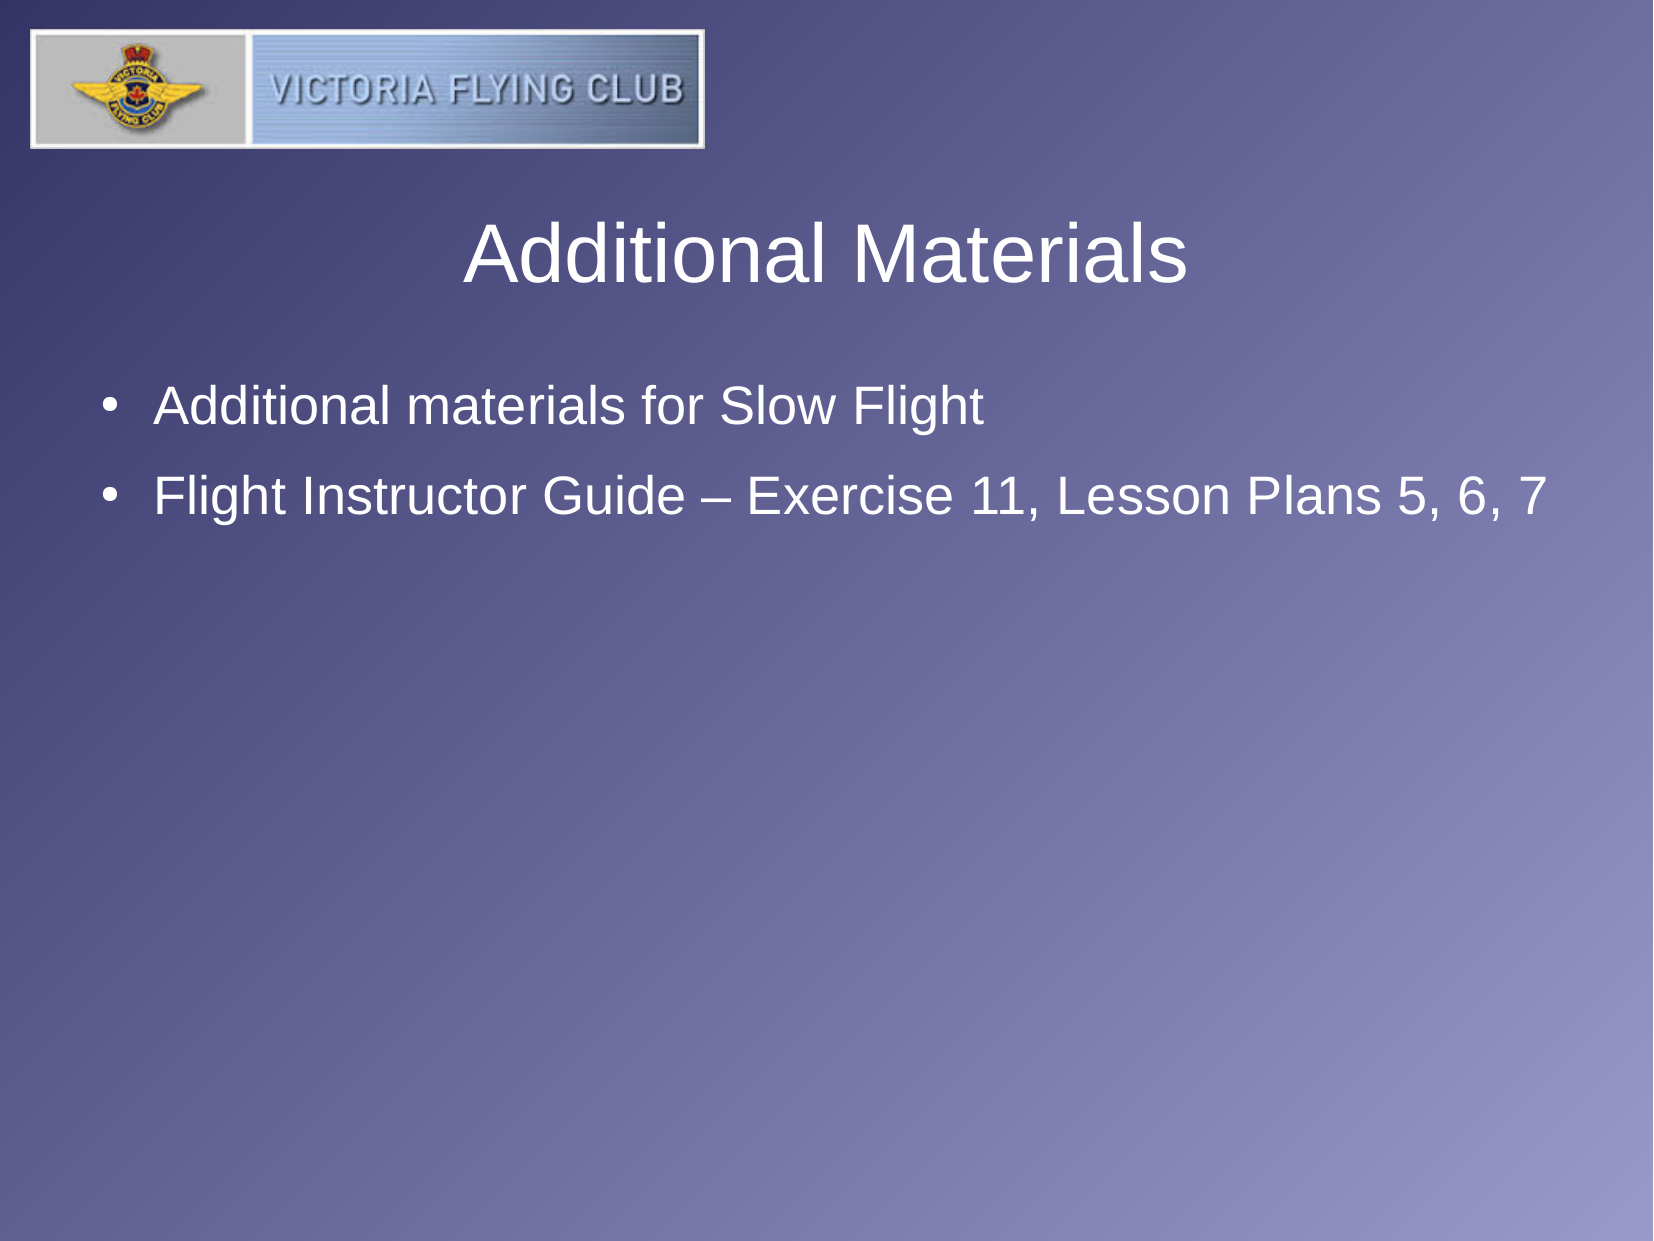

# Additional Materials
Additional materials for Slow Flight
Flight Instructor Guide – Exercise 11, Lesson Plans 5, 6, 7